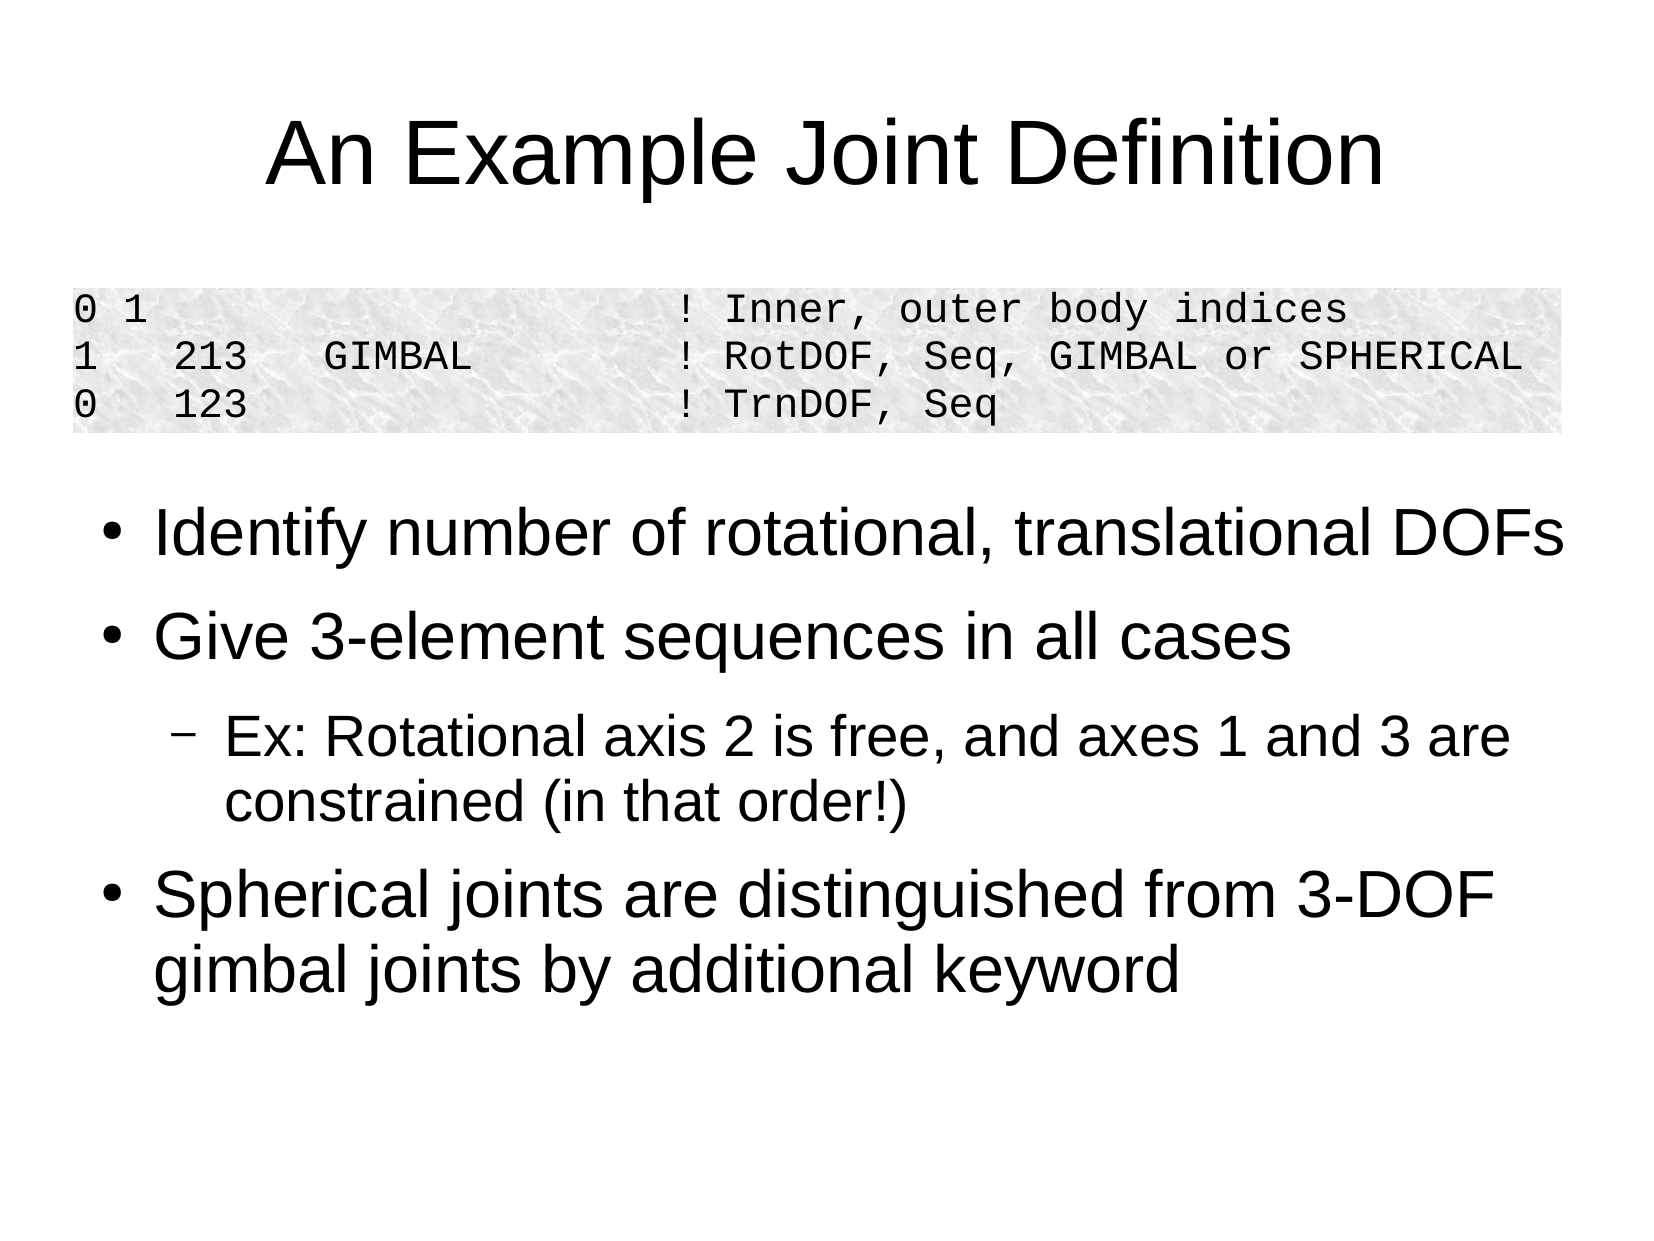

# An Example Joint Definition
0 1 ! Inner, outer body indices
1 213 GIMBAL ! RotDOF, Seq, GIMBAL or SPHERICAL
0 123 ! TrnDOF, Seq
Identify number of rotational, translational DOFs
Give 3-element sequences in all cases
Ex: Rotational axis 2 is free, and axes 1 and 3 are constrained (in that order!)
Spherical joints are distinguished from 3-DOF gimbal joints by additional keyword